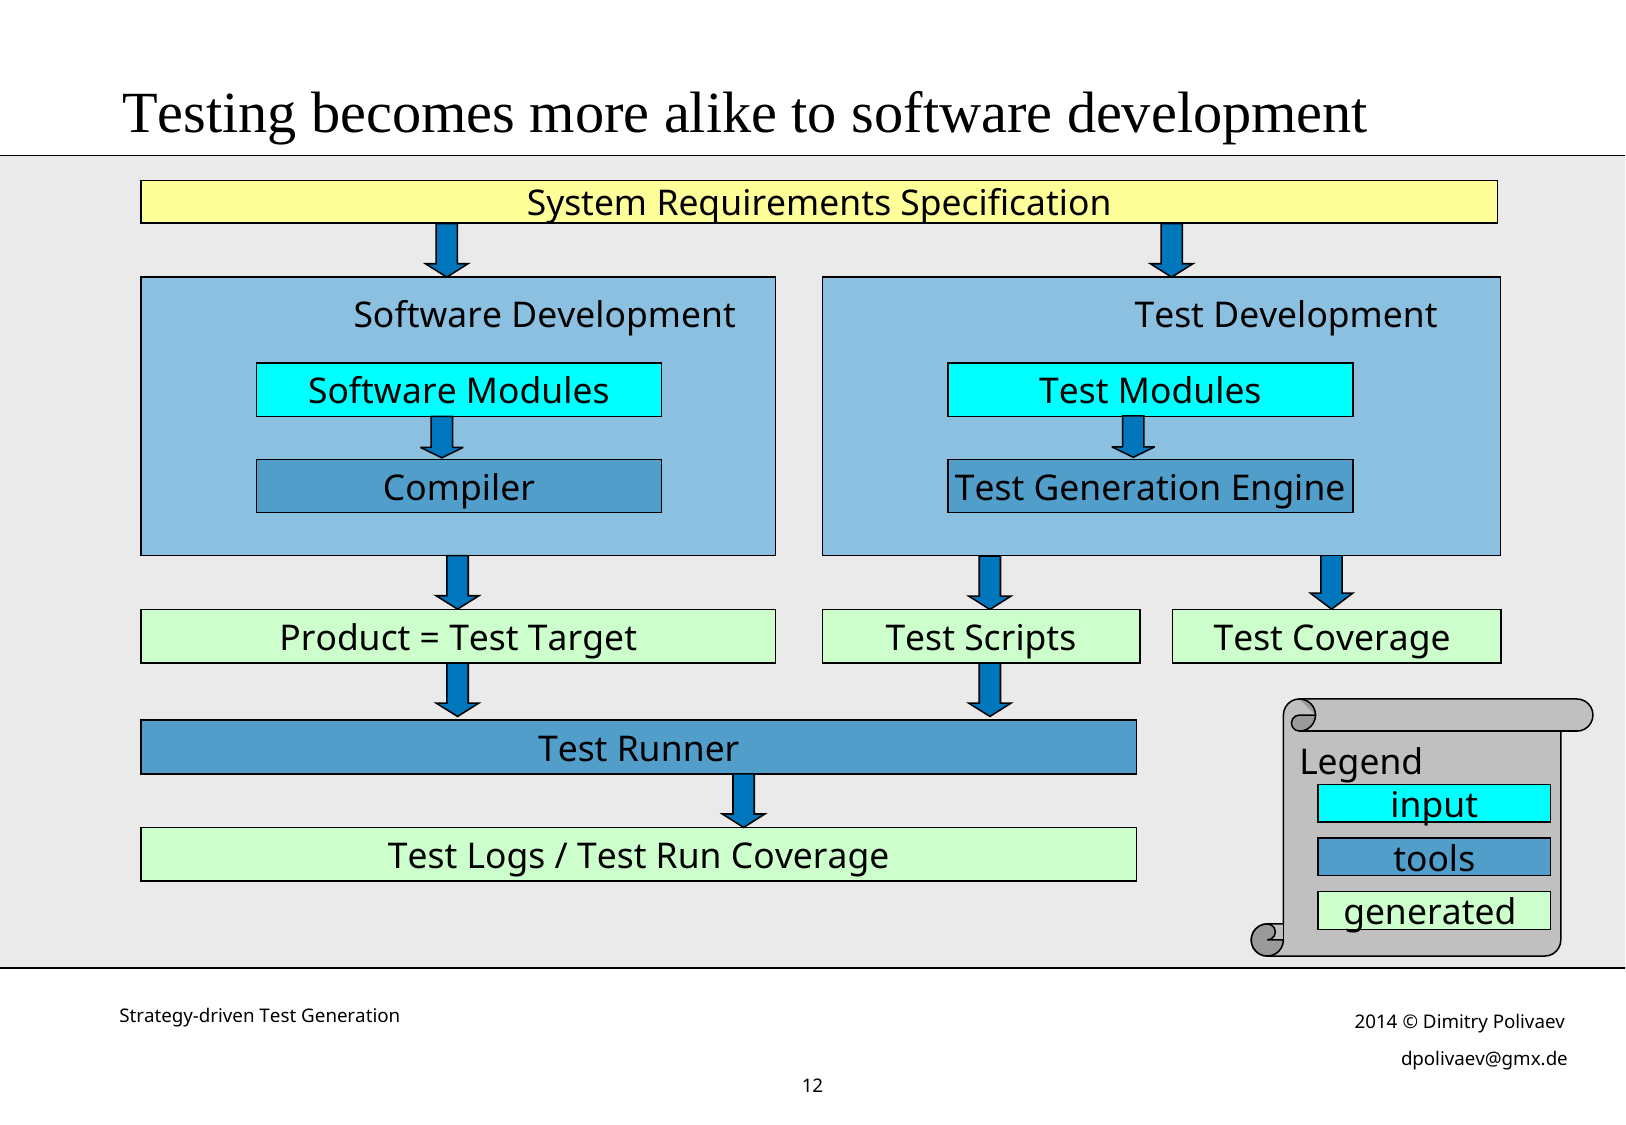

# Testing becomes more alike to software development
System Requirements Specification
Software Development
Software Modules
Compiler
Product = Test Target
Test Development
Test Modules
Test Generation Engine
Test Scripts
Test Coverage
Legend
input
tools
generated
Test Runner
Test Logs / Test Run Coverage